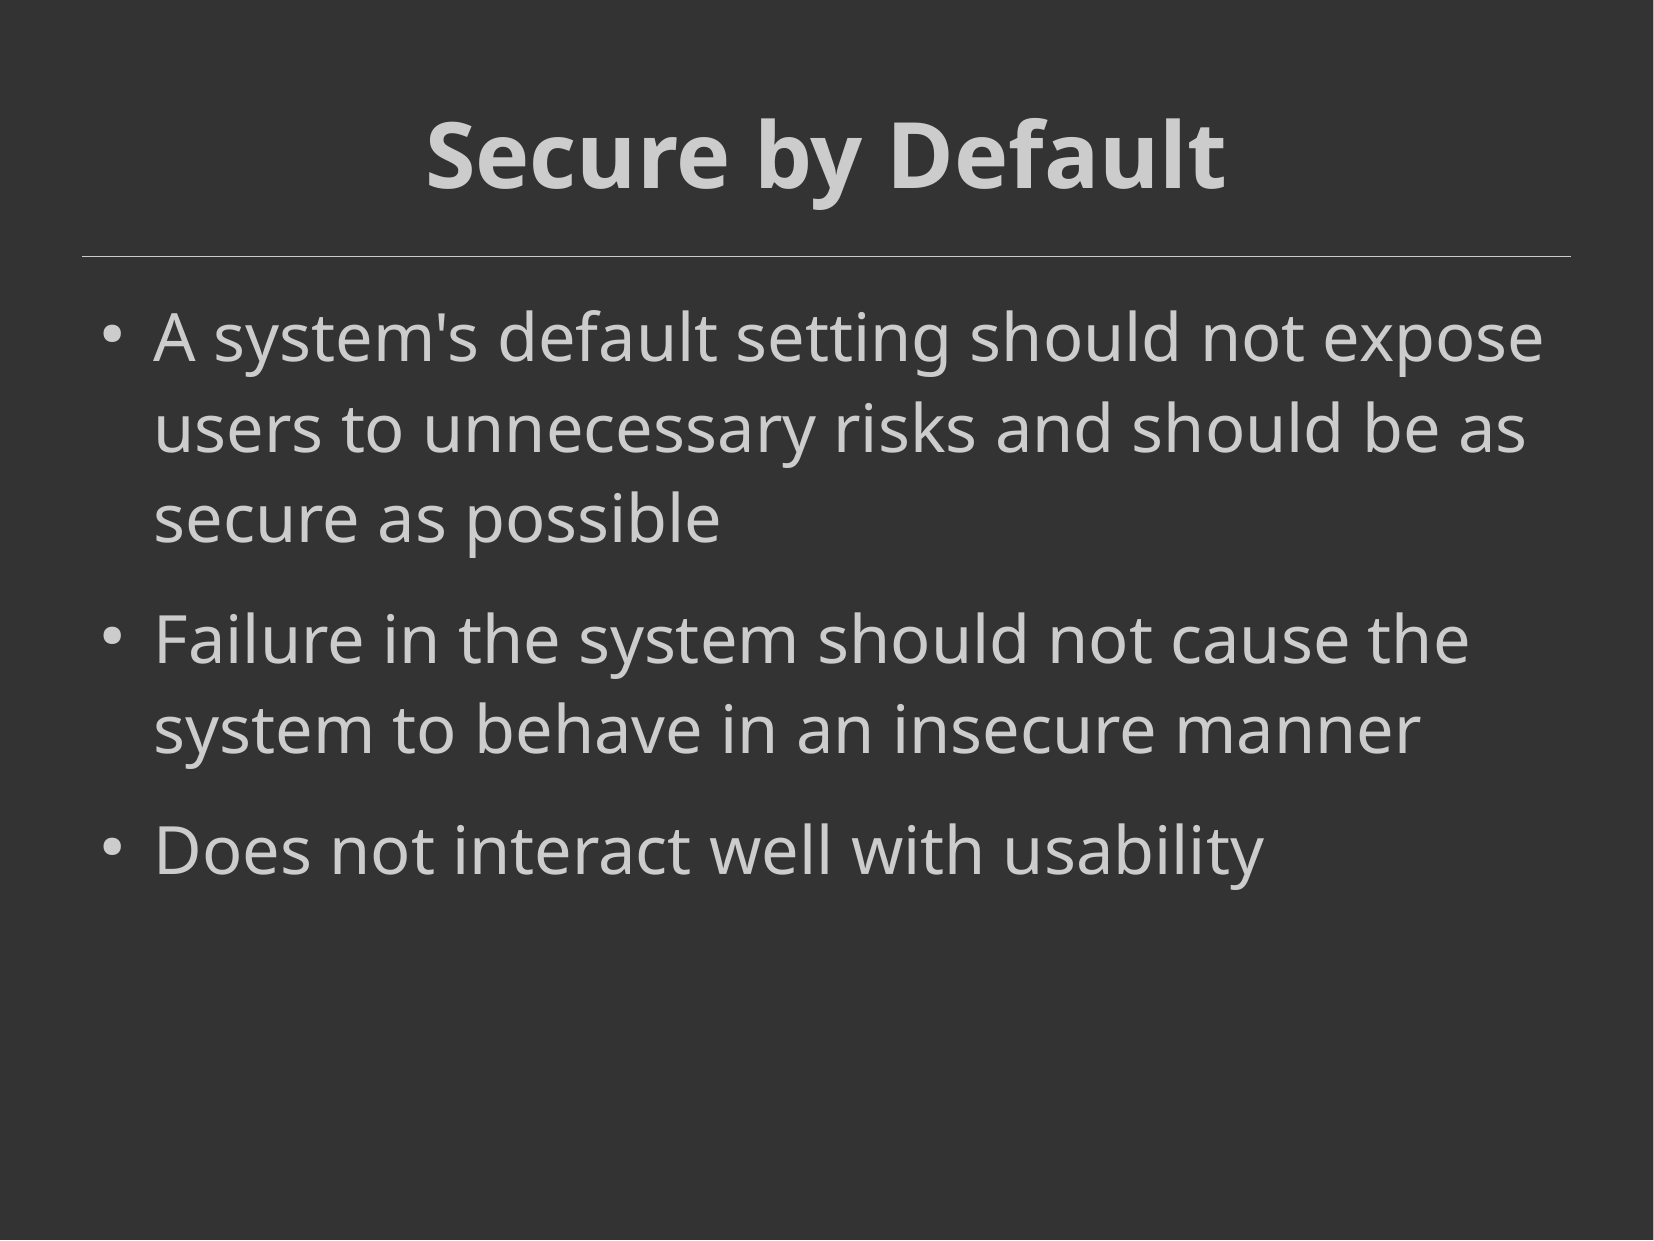

# Secure by Default
A system's default setting should not expose users to unnecessary risks and should be as secure as possible
Failure in the system should not cause the system to behave in an insecure manner
Does not interact well with usability